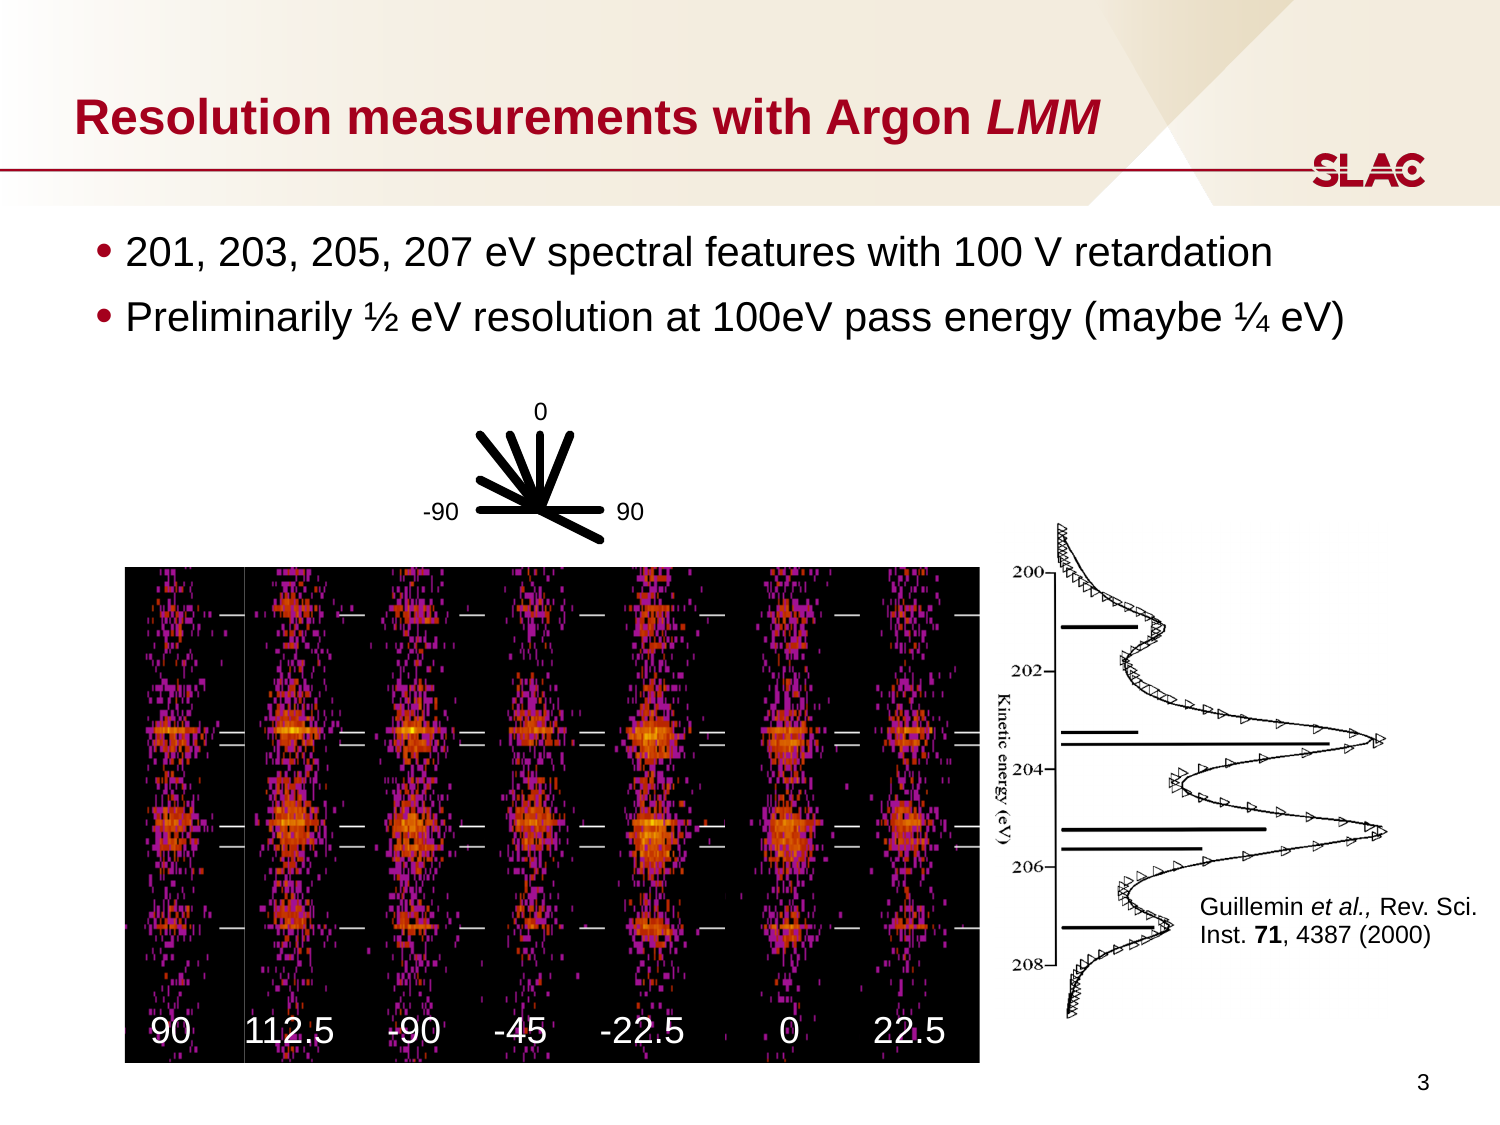

# Resolution measurements with Argon LMM
201, 203, 205, 207 eV spectral features with 100 V retardation
Preliminarily ½ eV resolution at 100eV pass energy (maybe ¼ eV)
0
90
-90
 90 112.5 -90 -45 -22.5 0 22.5
Guillemin et al., Rev. Sci. Inst. 71, 4387 (2000)